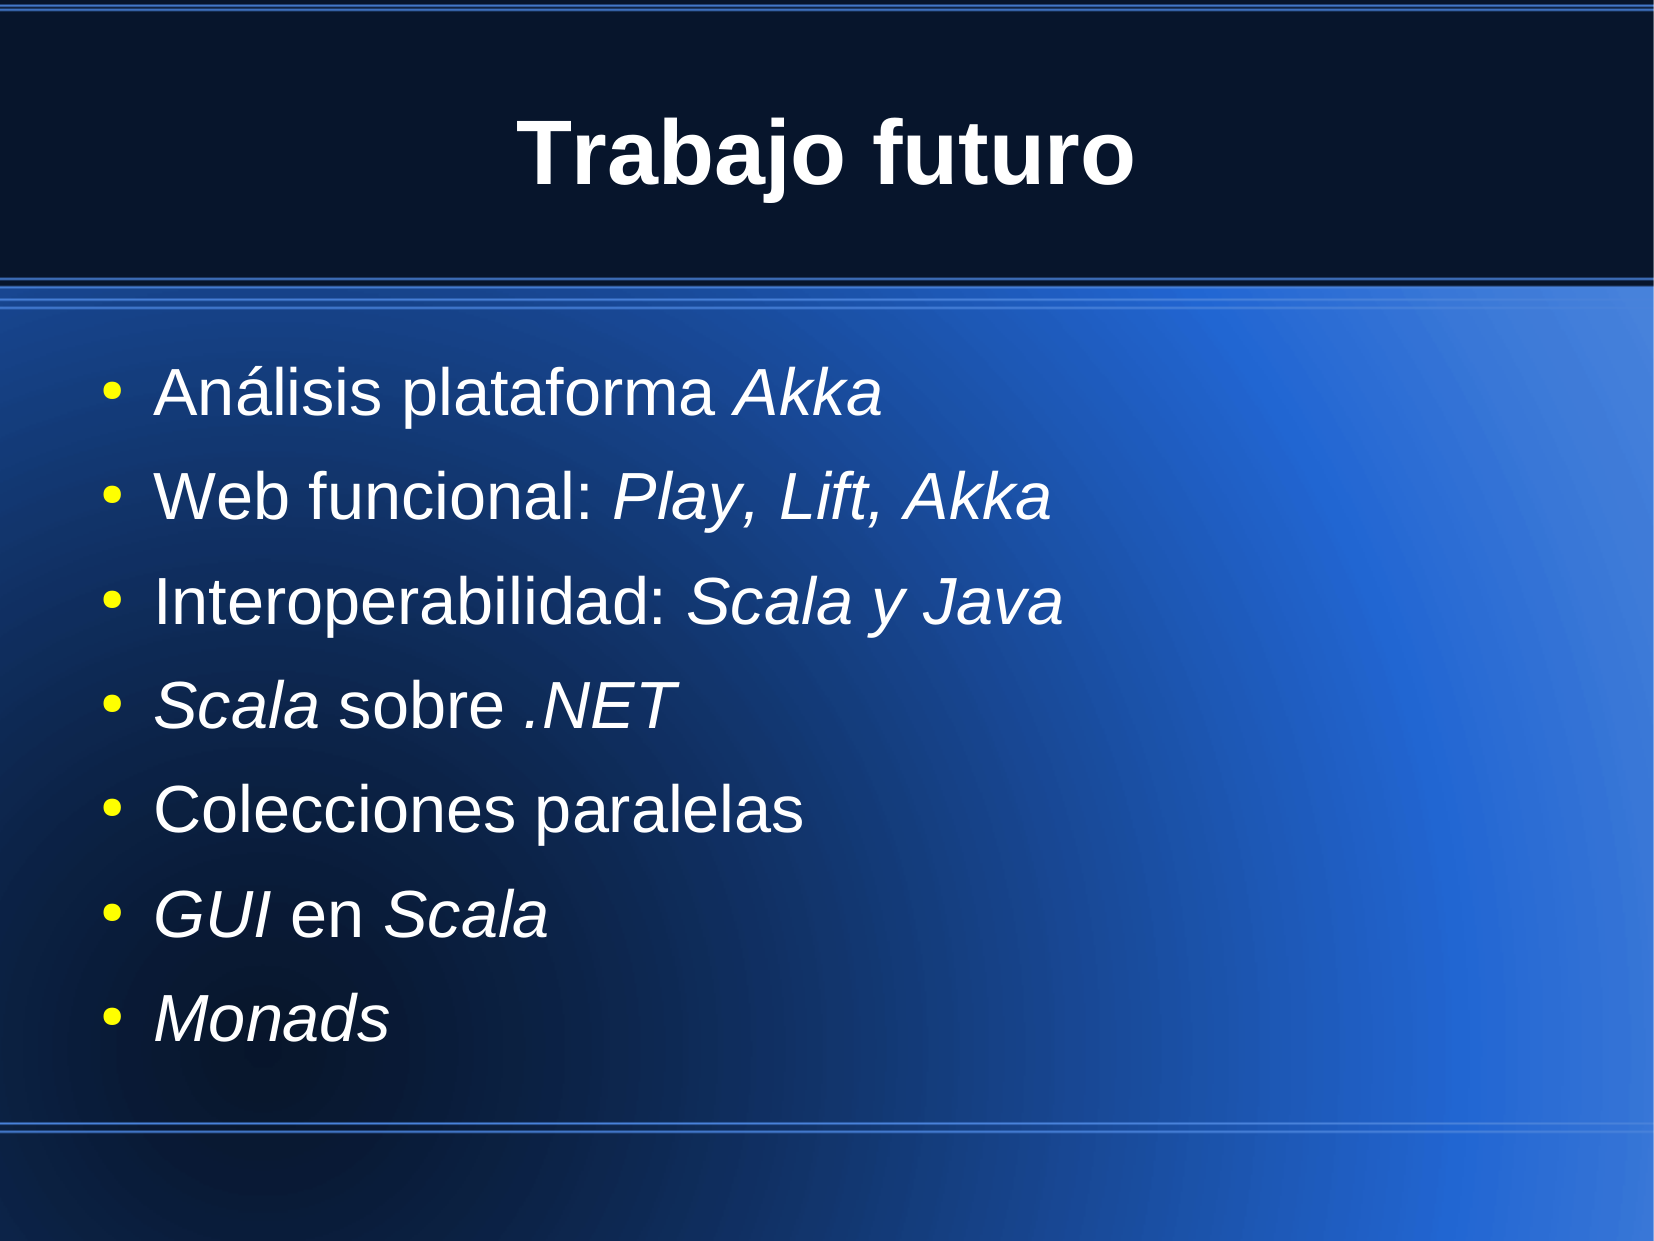

# Trabajo futuro
Análisis plataforma Akka
Web funcional: Play, Lift, Akka
Interoperabilidad: Scala y Java
Scala sobre .NET
Colecciones paralelas
GUI en Scala
Monads